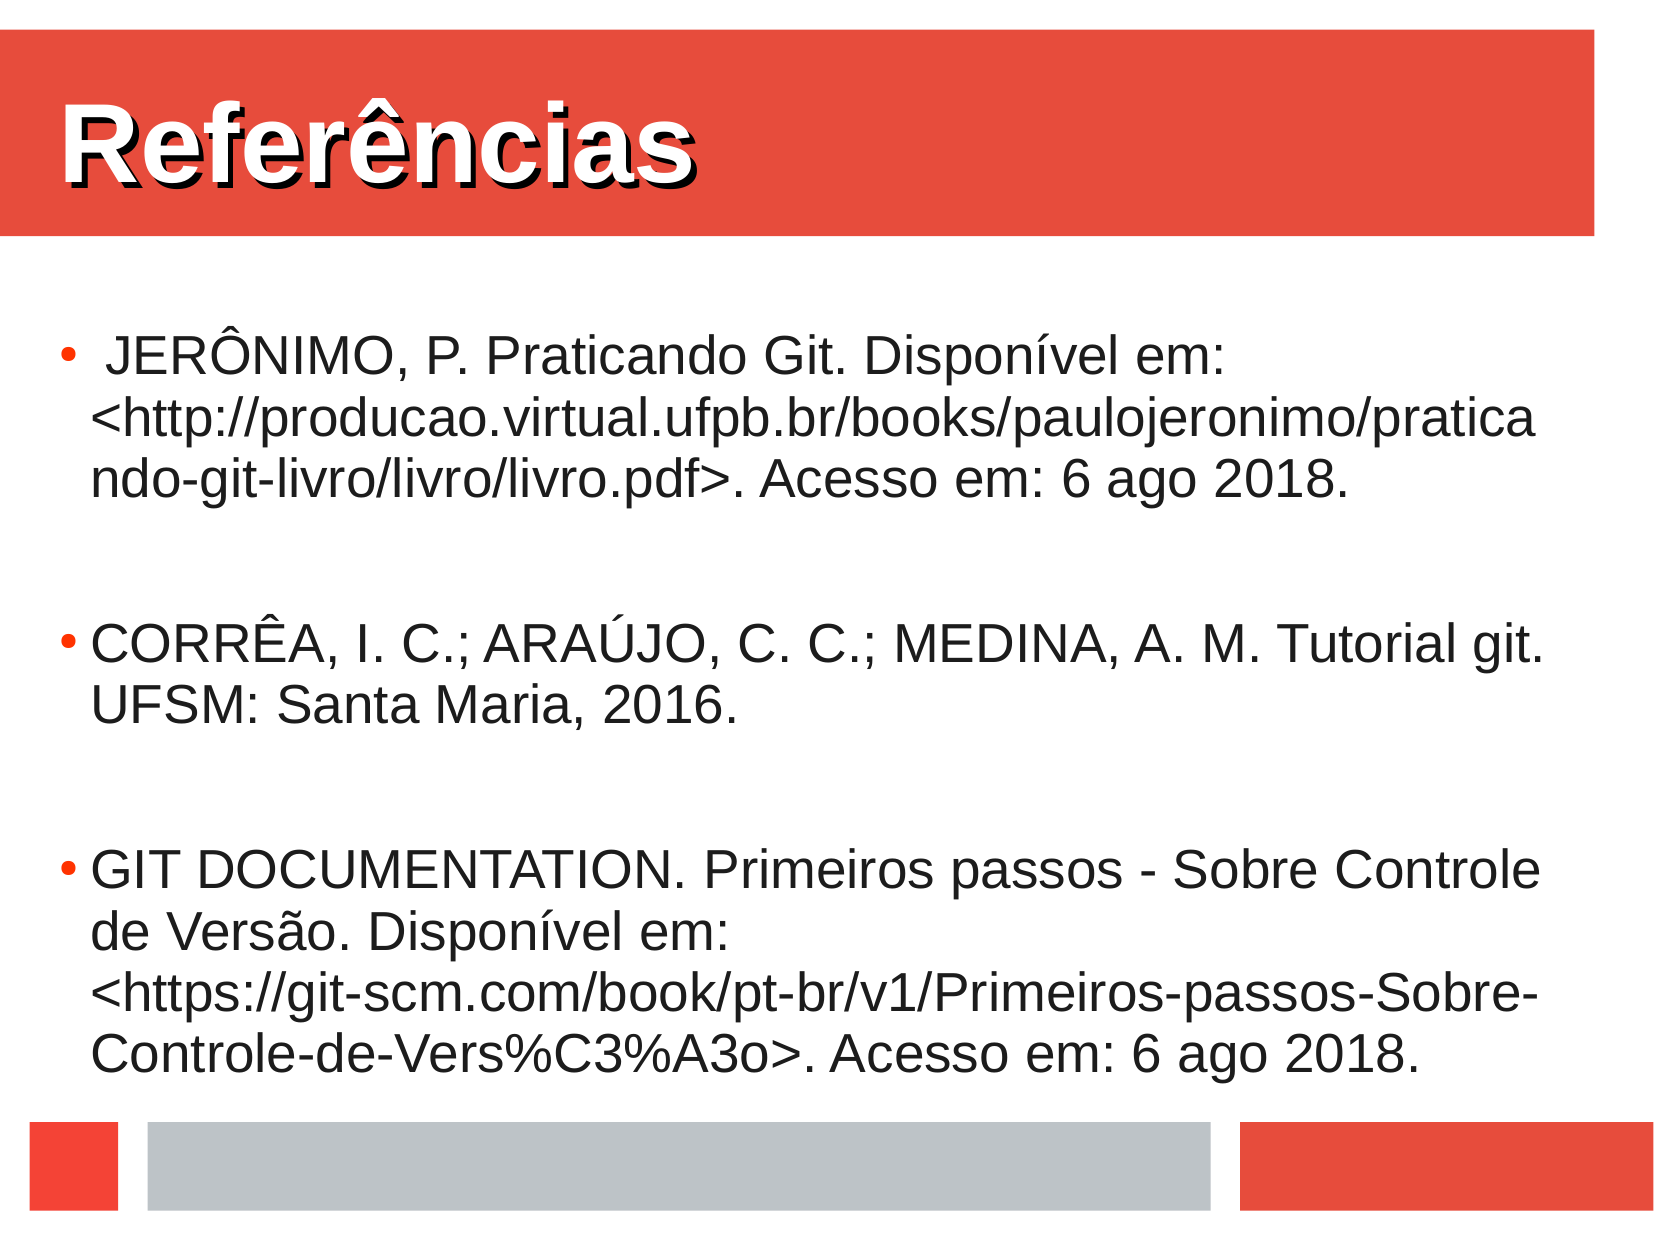

# Referências
 JERÔNIMO, P. Praticando Git. Disponível em: <http://producao.virtual.ufpb.br/books/paulojeronimo/praticando-git-livro/livro/livro.pdf>. Acesso em: 6 ago 2018.
CORRÊA, I. C.; ARAÚJO, C. C.; MEDINA, A. M. Tutorial git. UFSM: Santa Maria, 2016.
GIT DOCUMENTATION. Primeiros passos - Sobre Controle de Versão. Disponível em: <https://git-scm.com/book/pt-br/v1/Primeiros-passos-Sobre-Controle-de-Vers%C3%A3o>. Acesso em: 6 ago 2018.